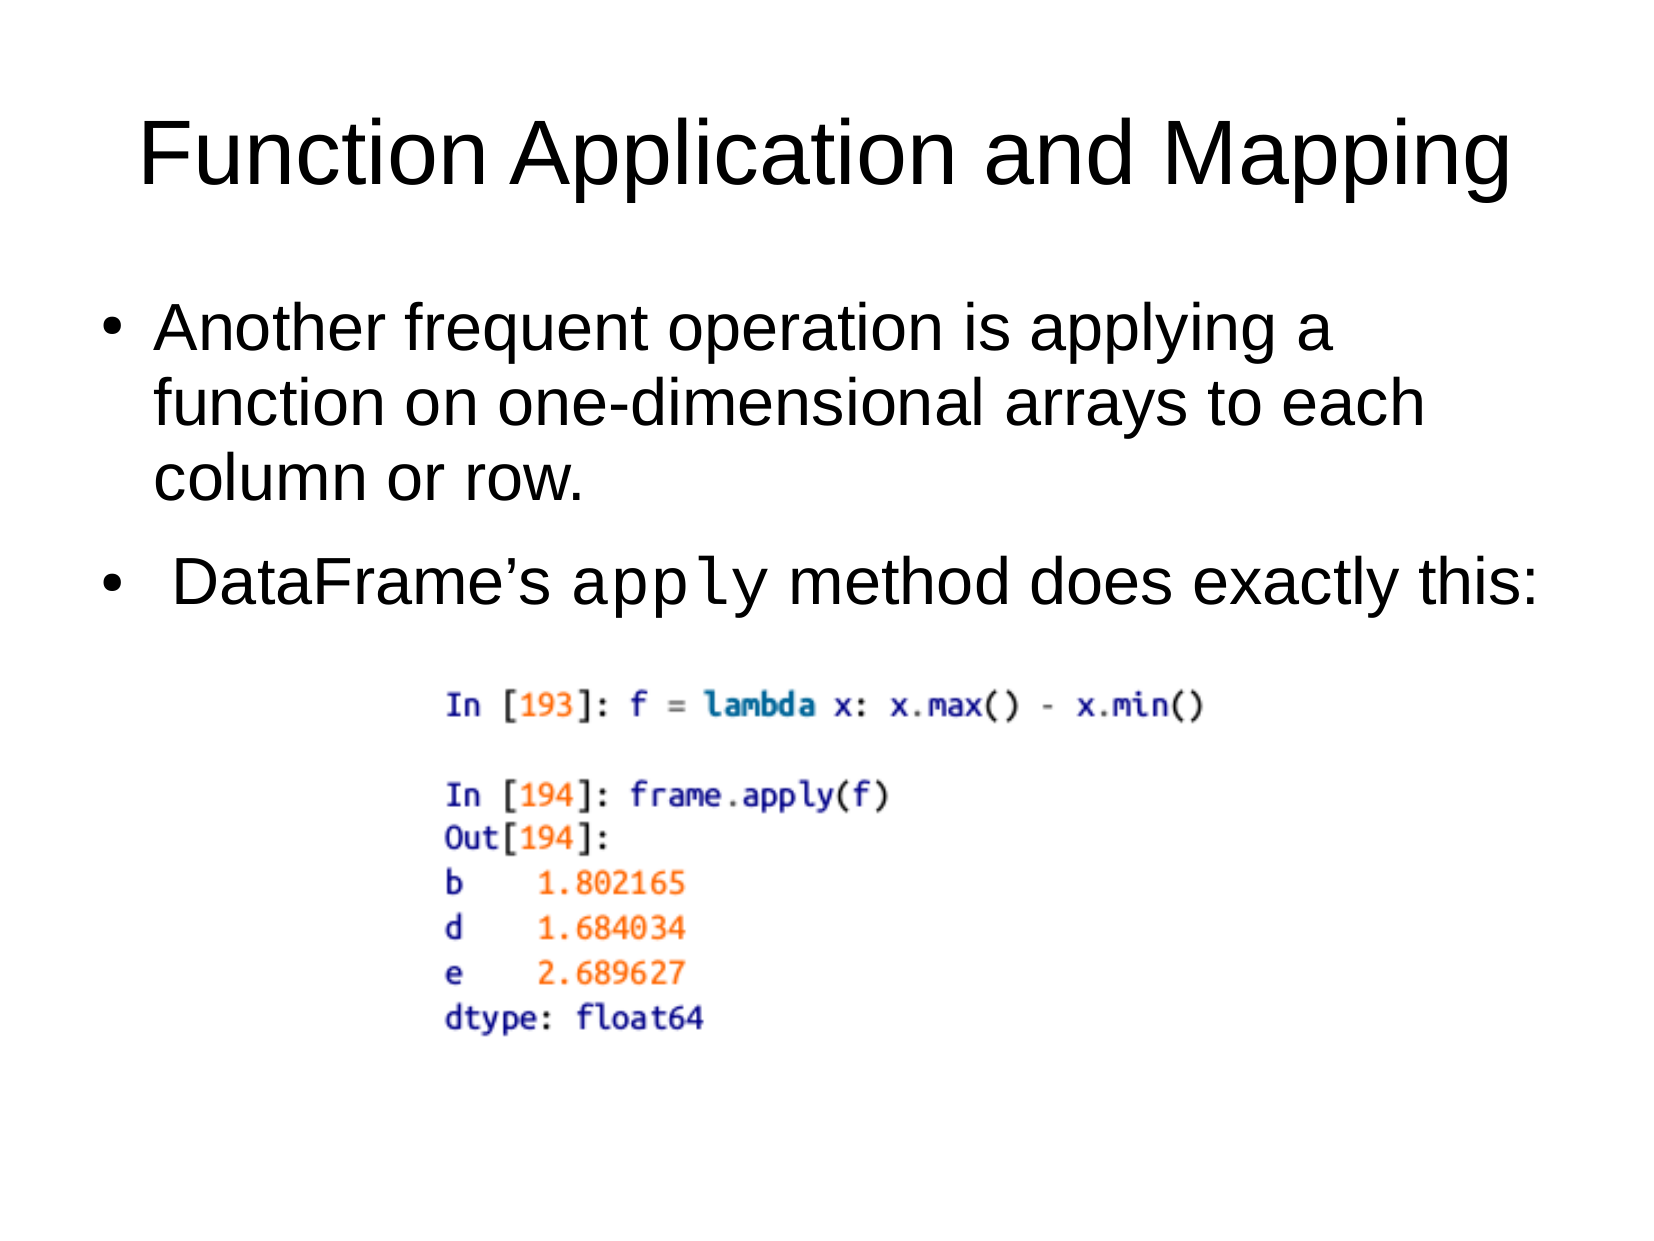

# Function Application and Mapping
Another frequent operation is applying a function on one-dimensional arrays to each column or row.
 DataFrame’s apply method does exactly this: